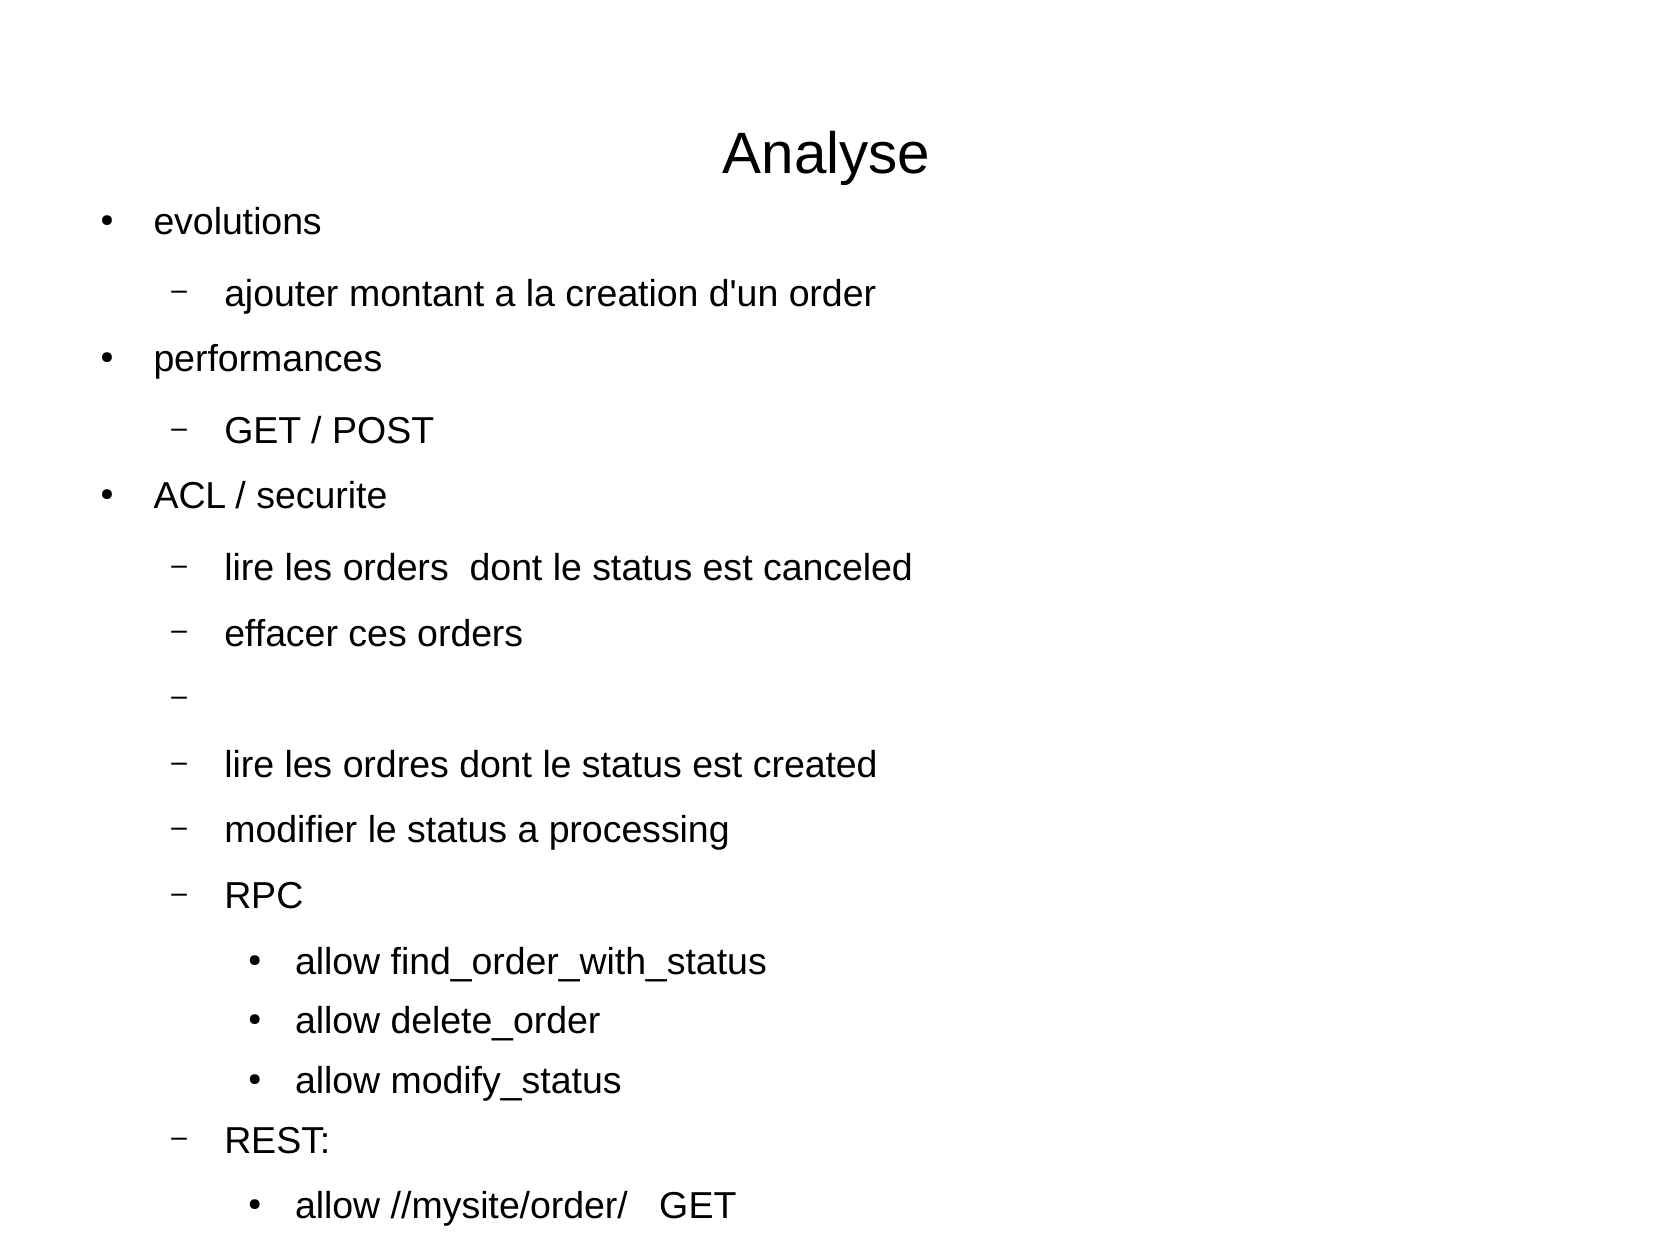

# Analyse
evolutions
ajouter montant a la creation d'un order
performances
GET / POST
ACL / securite
lire les orders dont le status est canceled
effacer ces orders
lire les ordres dont le status est created
modifier le status a processing
RPC
allow find_order_with_status
allow delete_order
allow modify_status
REST:
allow //mysite/order/ GET
allow //mysite/order/* GET, DELETE
allow //mysite/order/*/status GET, PUT
multi representations
JSON /XML HTML